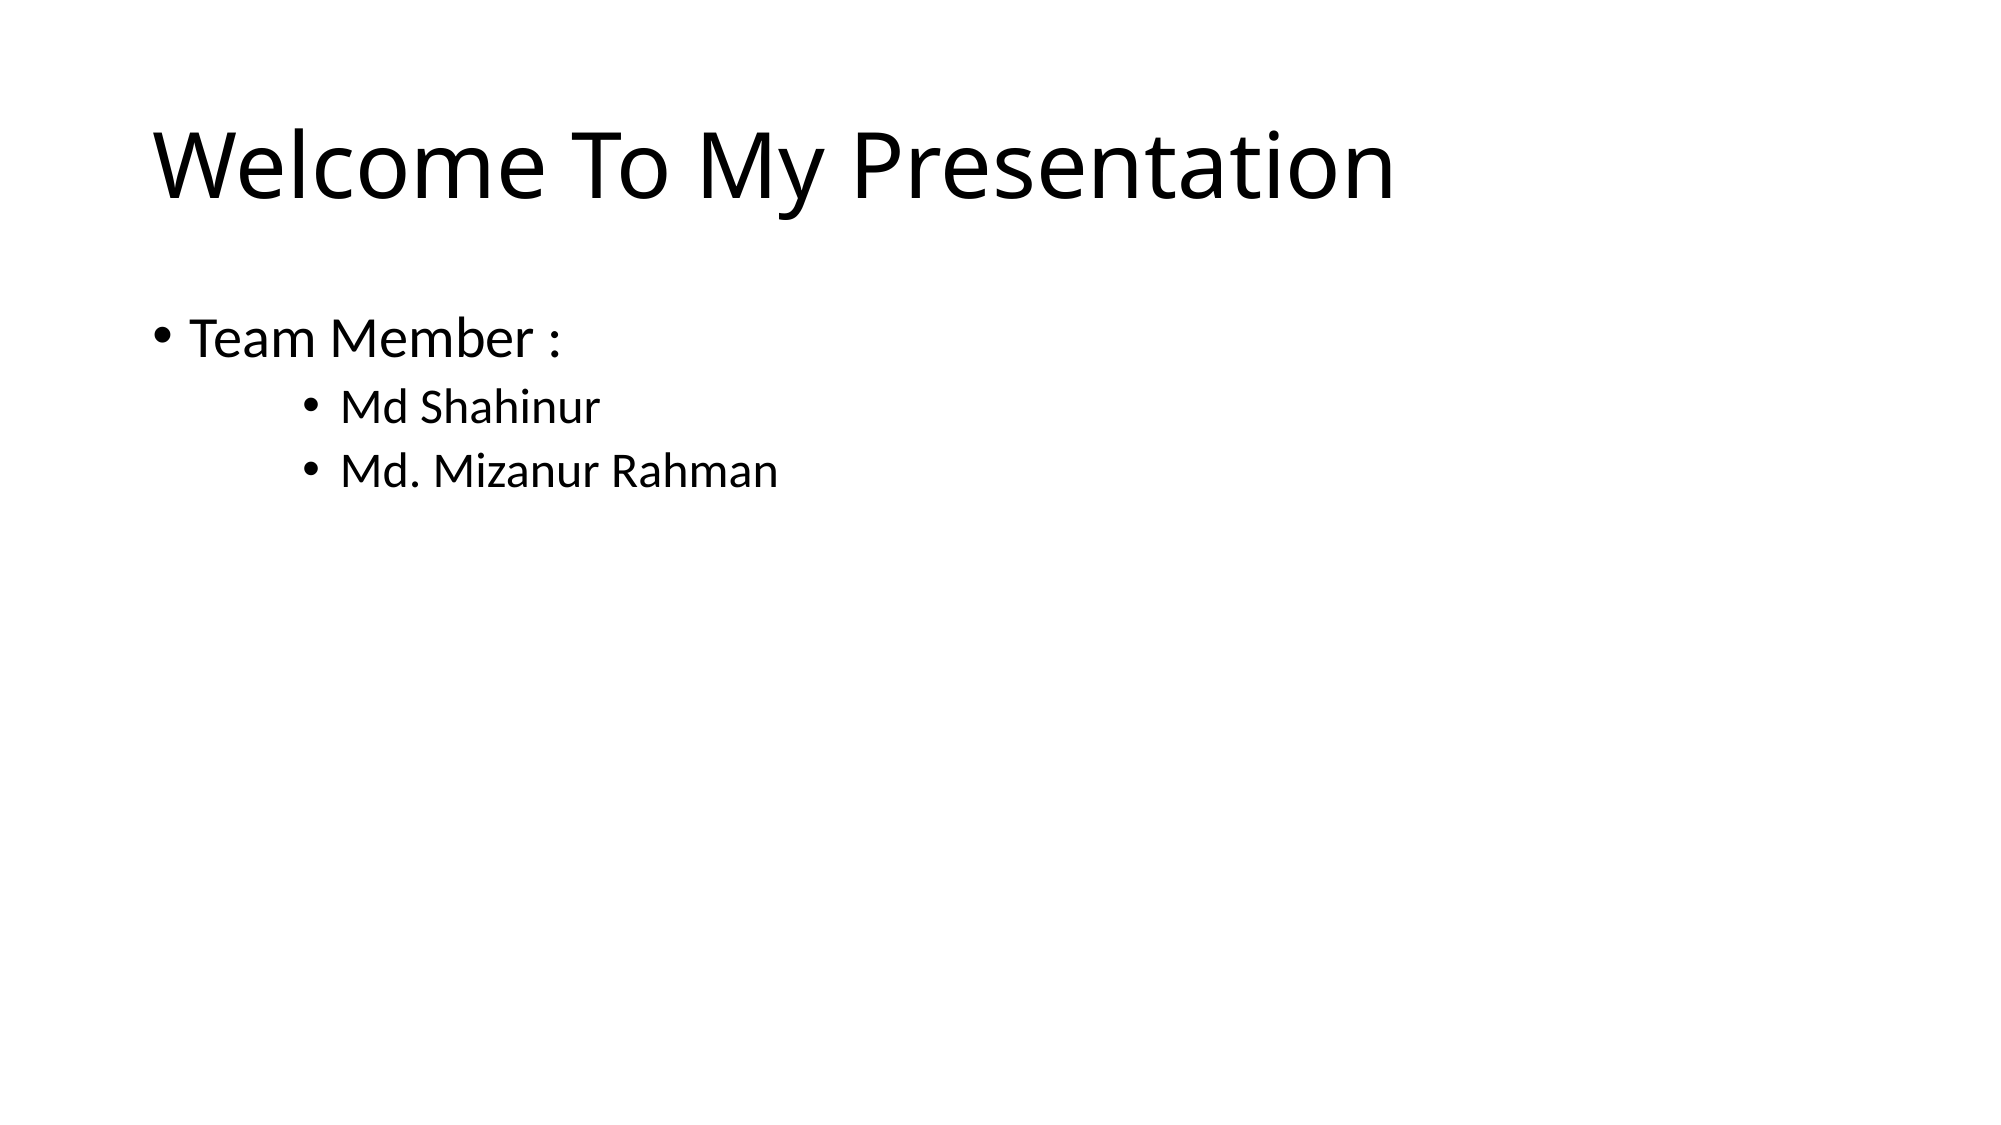

# Welcome To My Presentation
Team Member :
Md Shahinur
Md. Mizanur Rahman